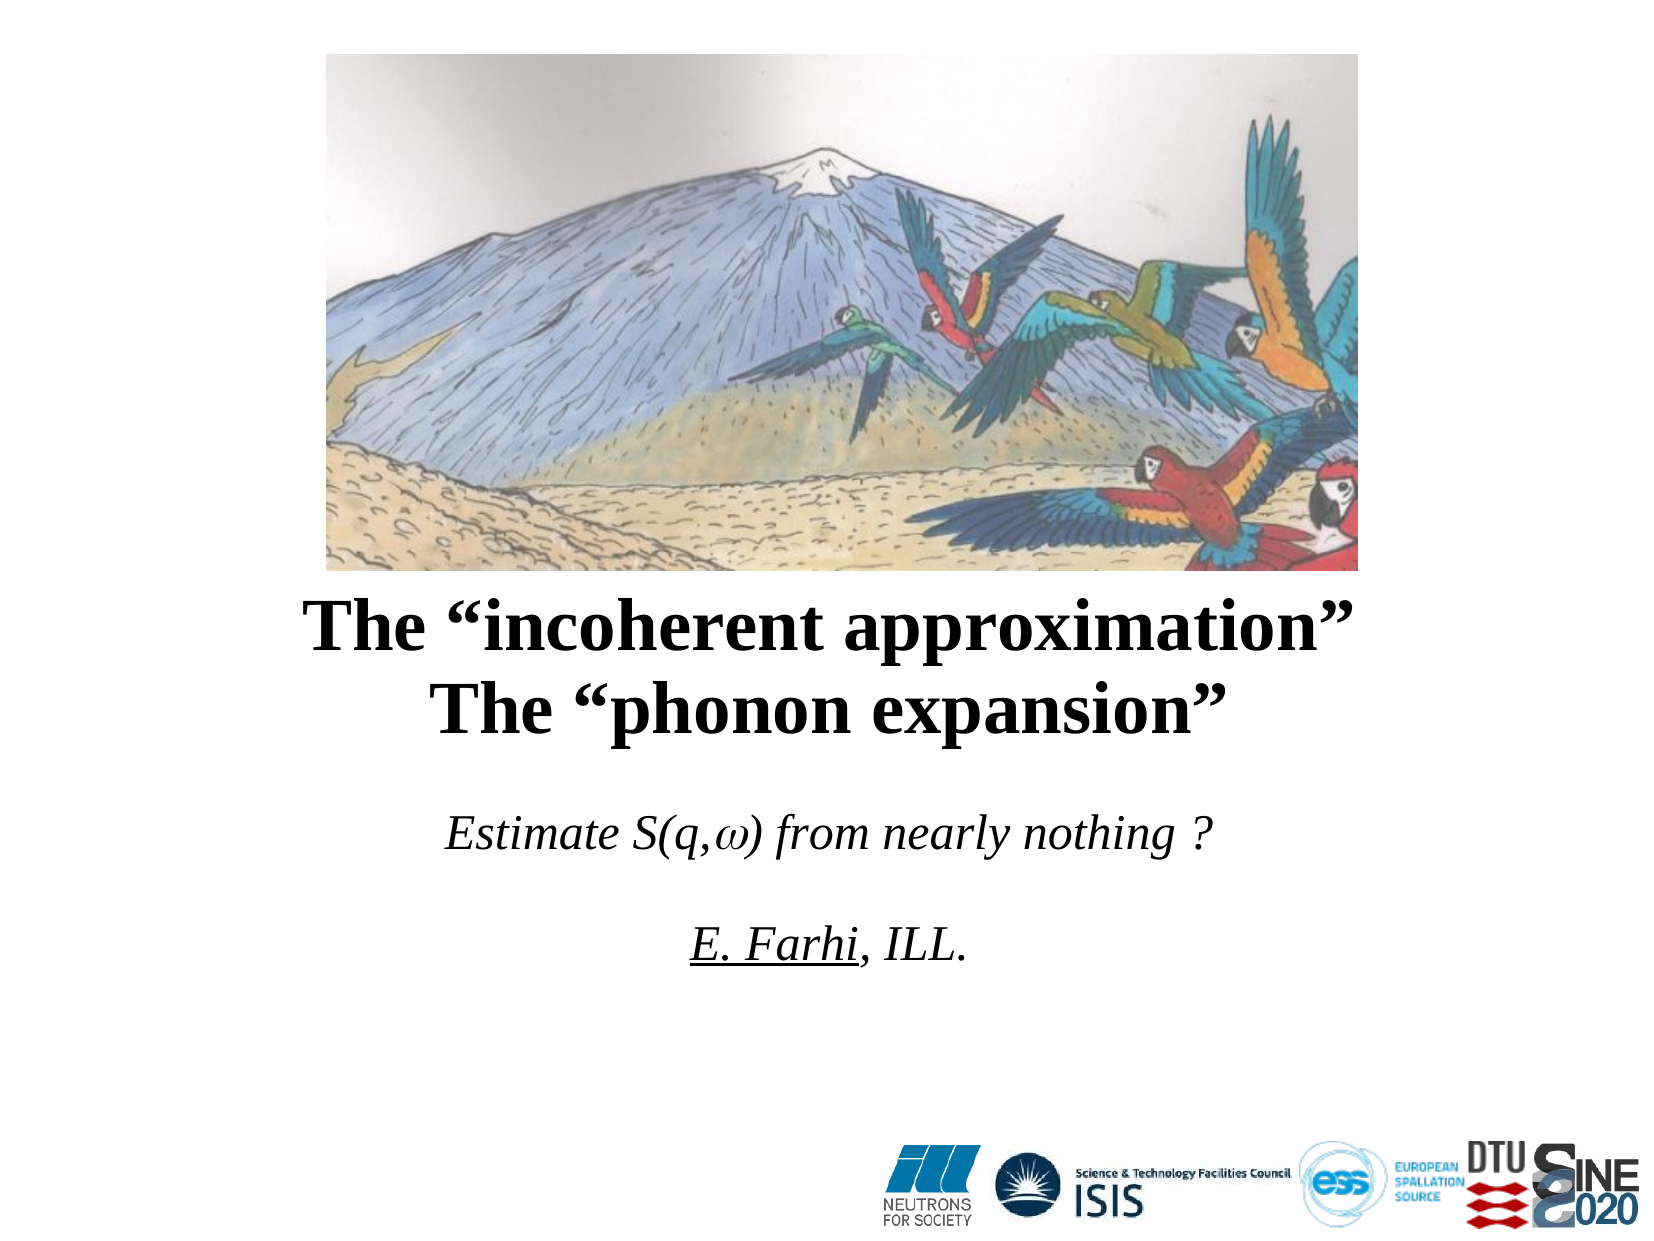

The “incoherent approximation”
The “phonon expansion”
Estimate S(q,w) from nearly nothing ?
E. Farhi, ILL.